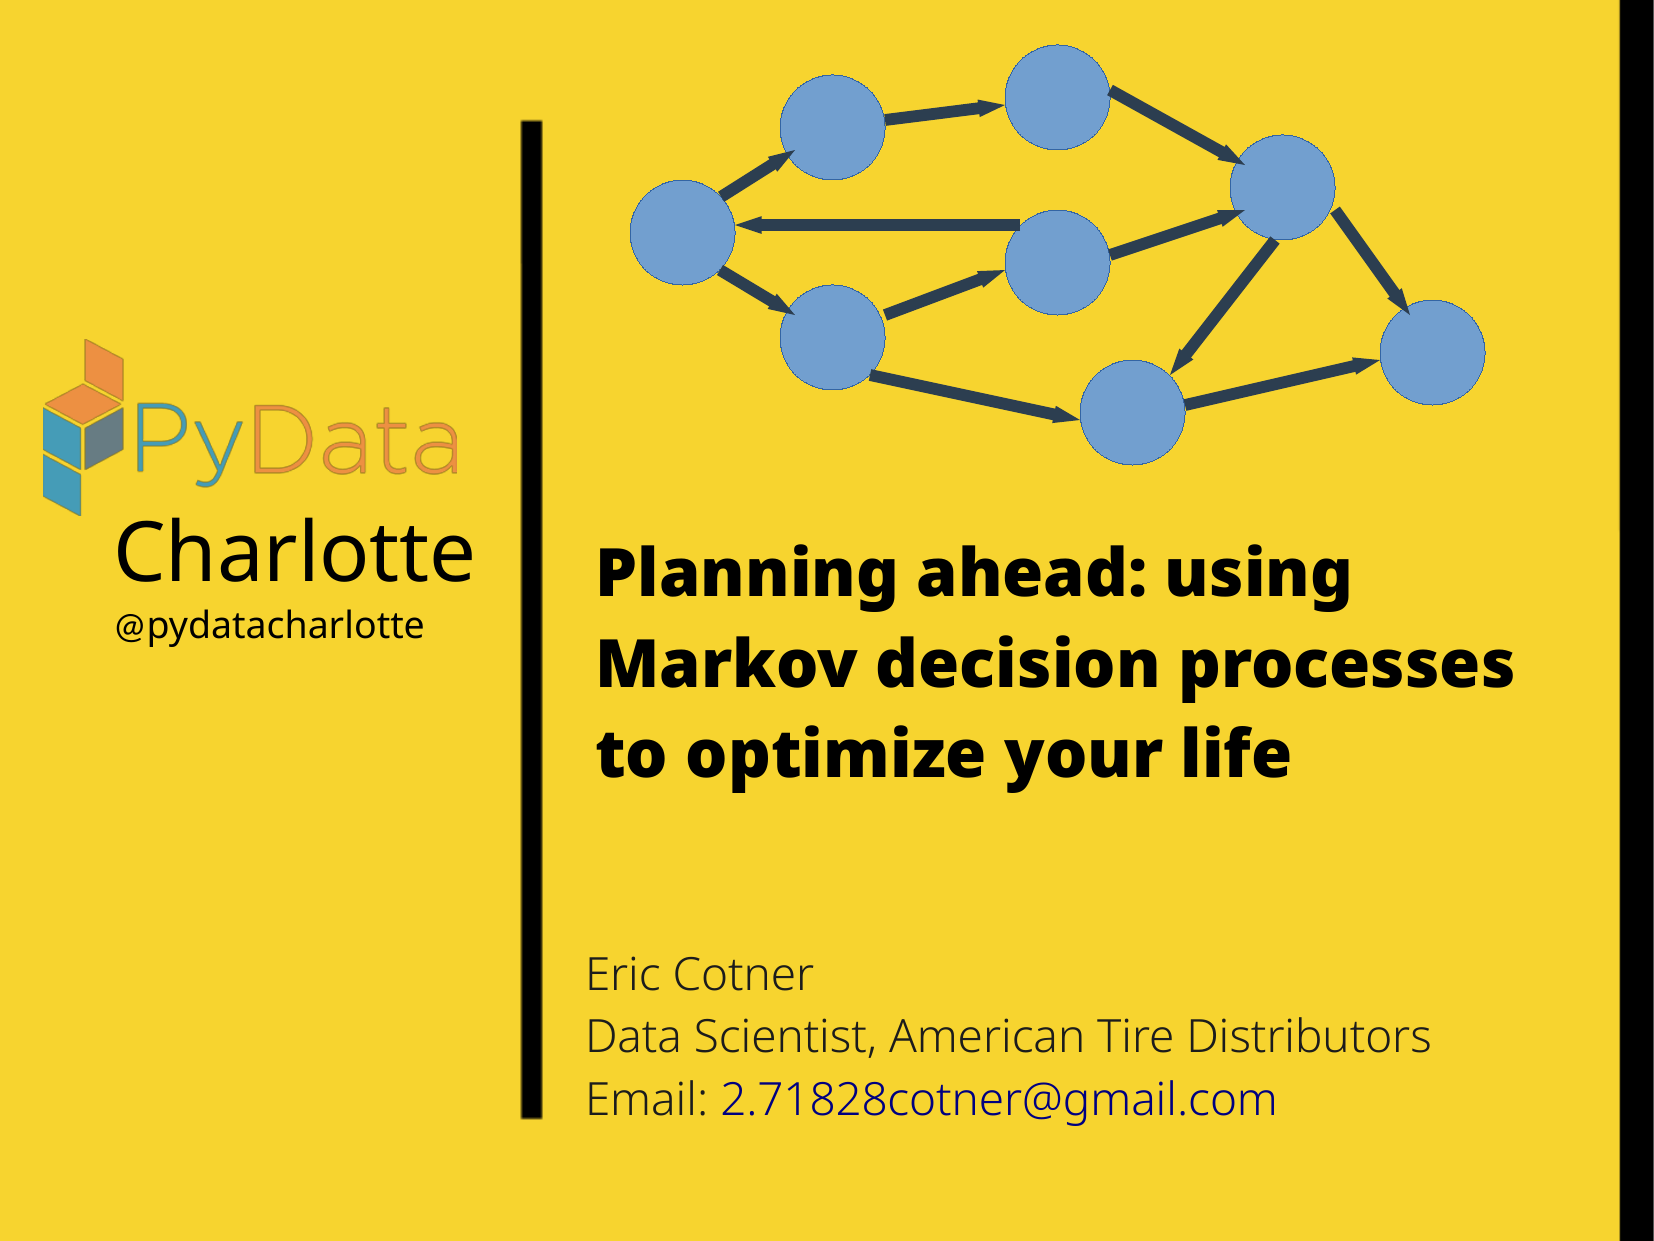

# Planning ahead: using Markov decision processes to optimize your life
Eric Cotner
Data Scientist, American Tire Distributors
Email: 2.71828cotner@gmail.com